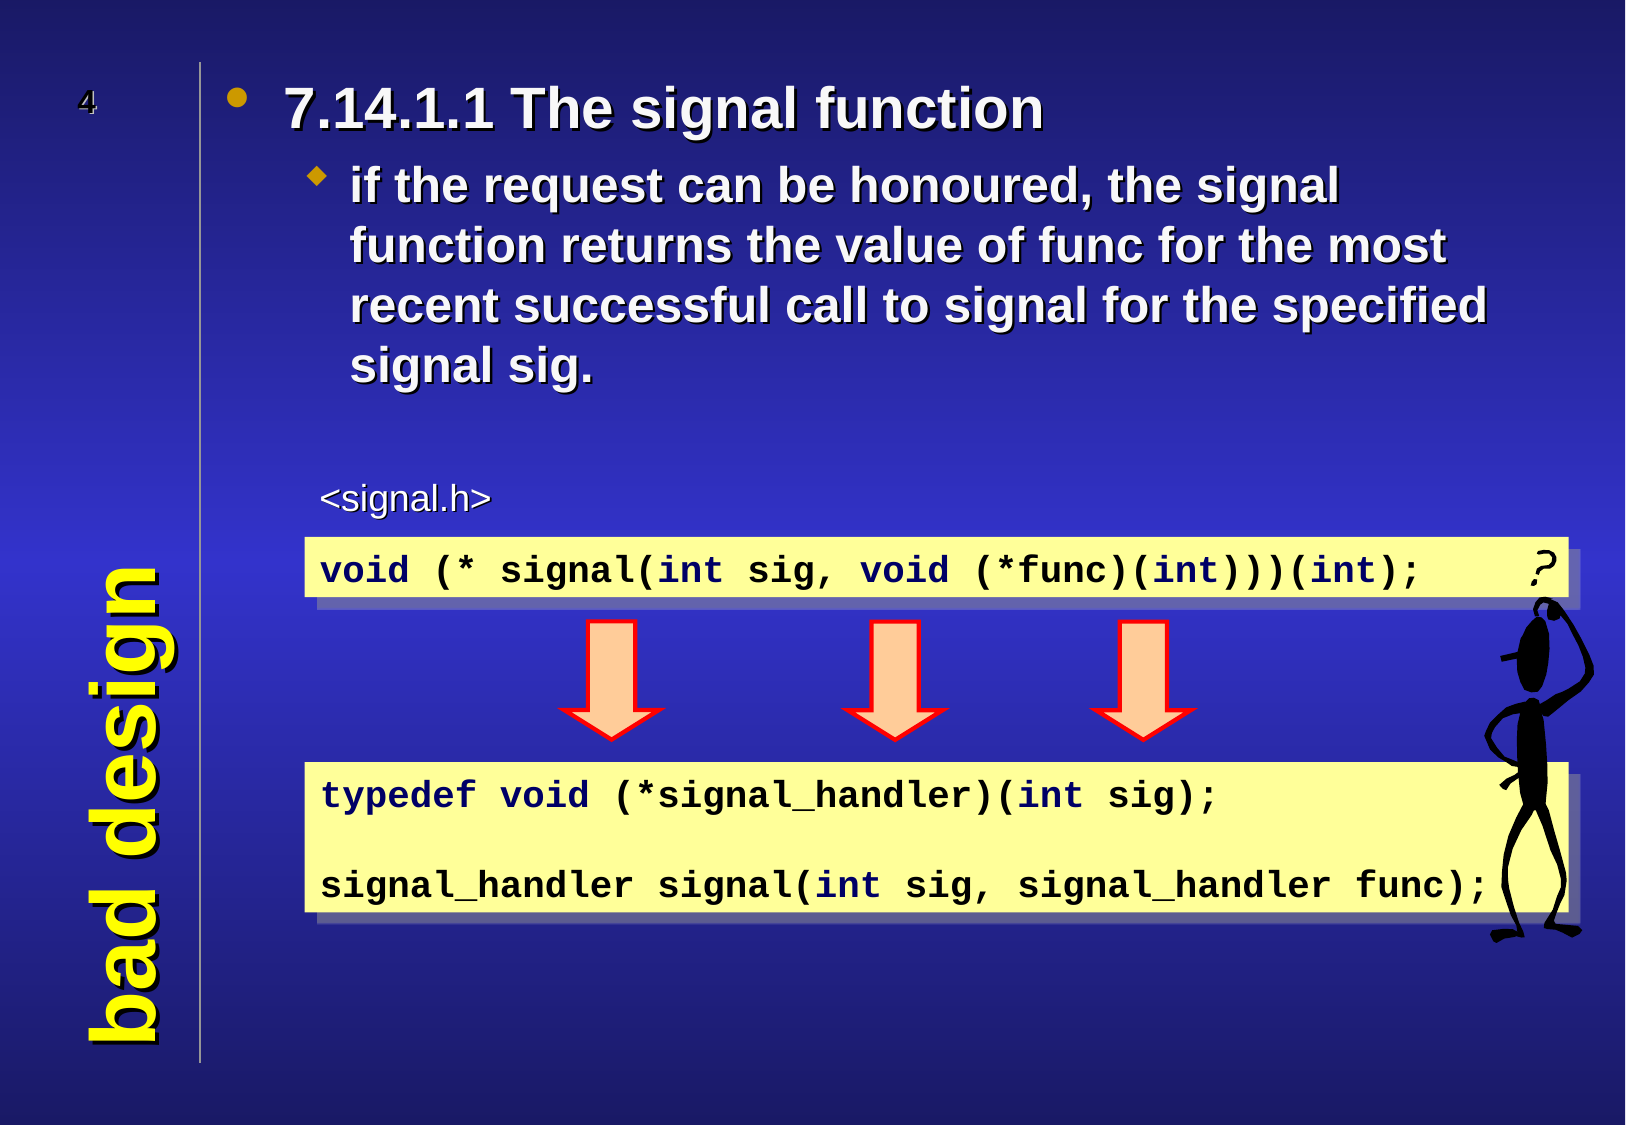

4
7.14.1.1 The signal function
if the request can be honoured, the signal function returns the value of func for the most recent successful call to signal for the specified signal sig.
<signal.h>
void (* signal(int sig, void (*func)(int)))(int);
# bad design
typedef void (*signal_handler)(int sig);
signal_handler signal(int sig, signal_handler func);